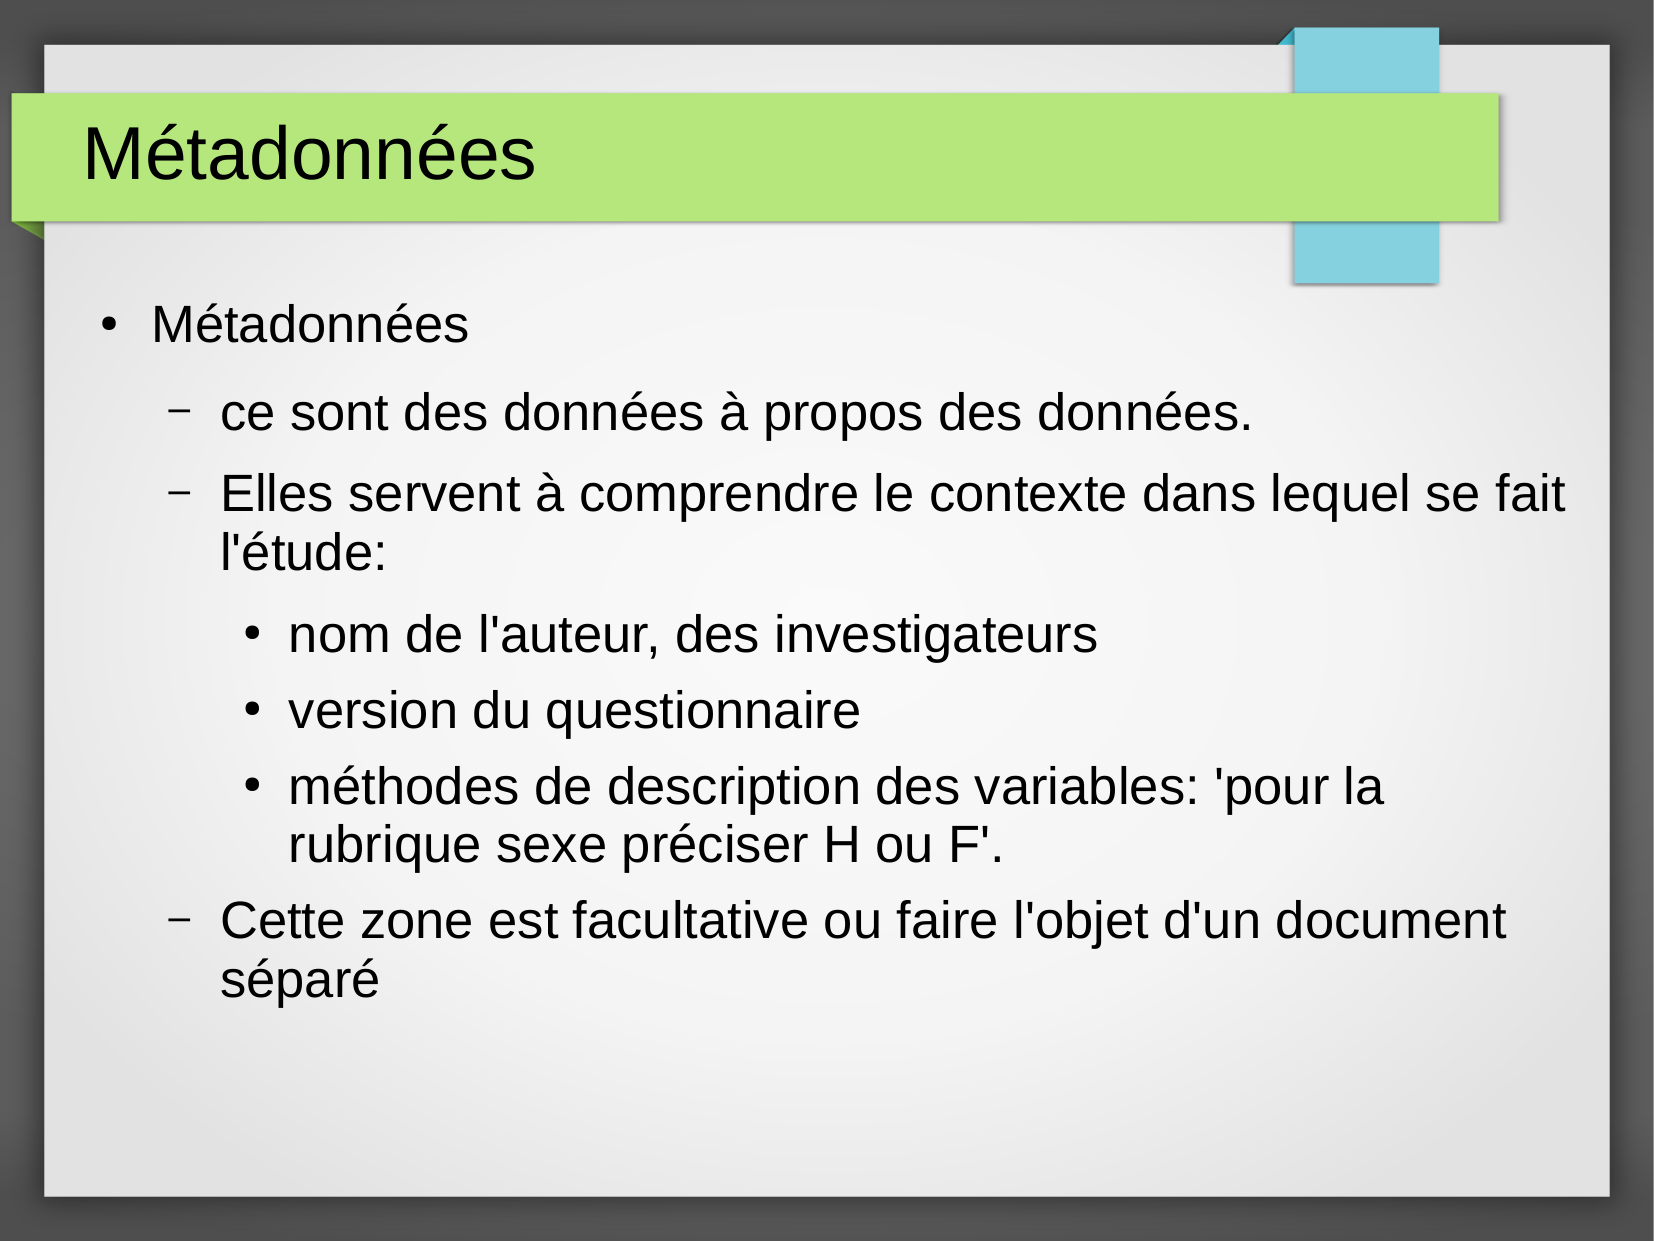

# Métadonnées
Métadonnées
ce sont des données à propos des données.
Elles servent à comprendre le contexte dans lequel se fait l'étude:
nom de l'auteur, des investigateurs
version du questionnaire
méthodes de description des variables: 'pour la rubrique sexe préciser H ou F'.
Cette zone est facultative ou faire l'objet d'un document séparé